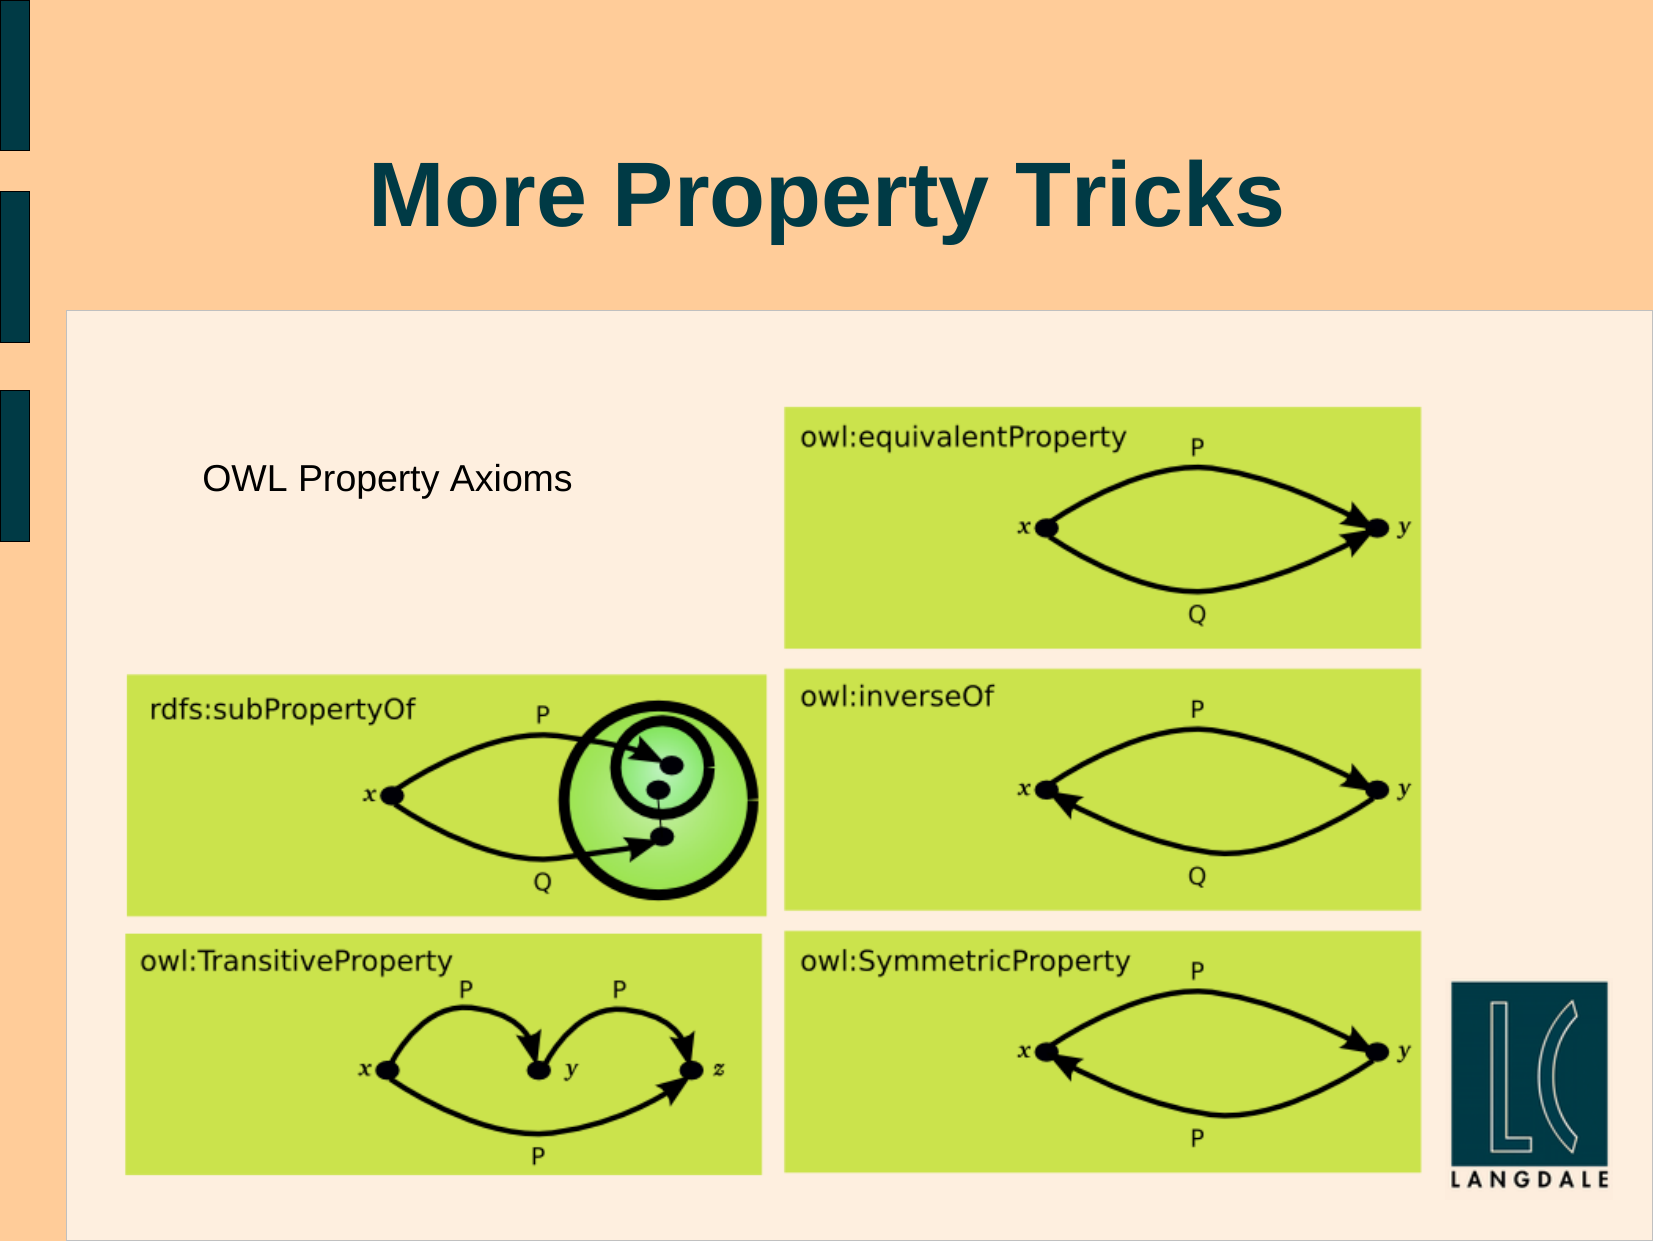

# More Property Tricks
OWL Property Axioms